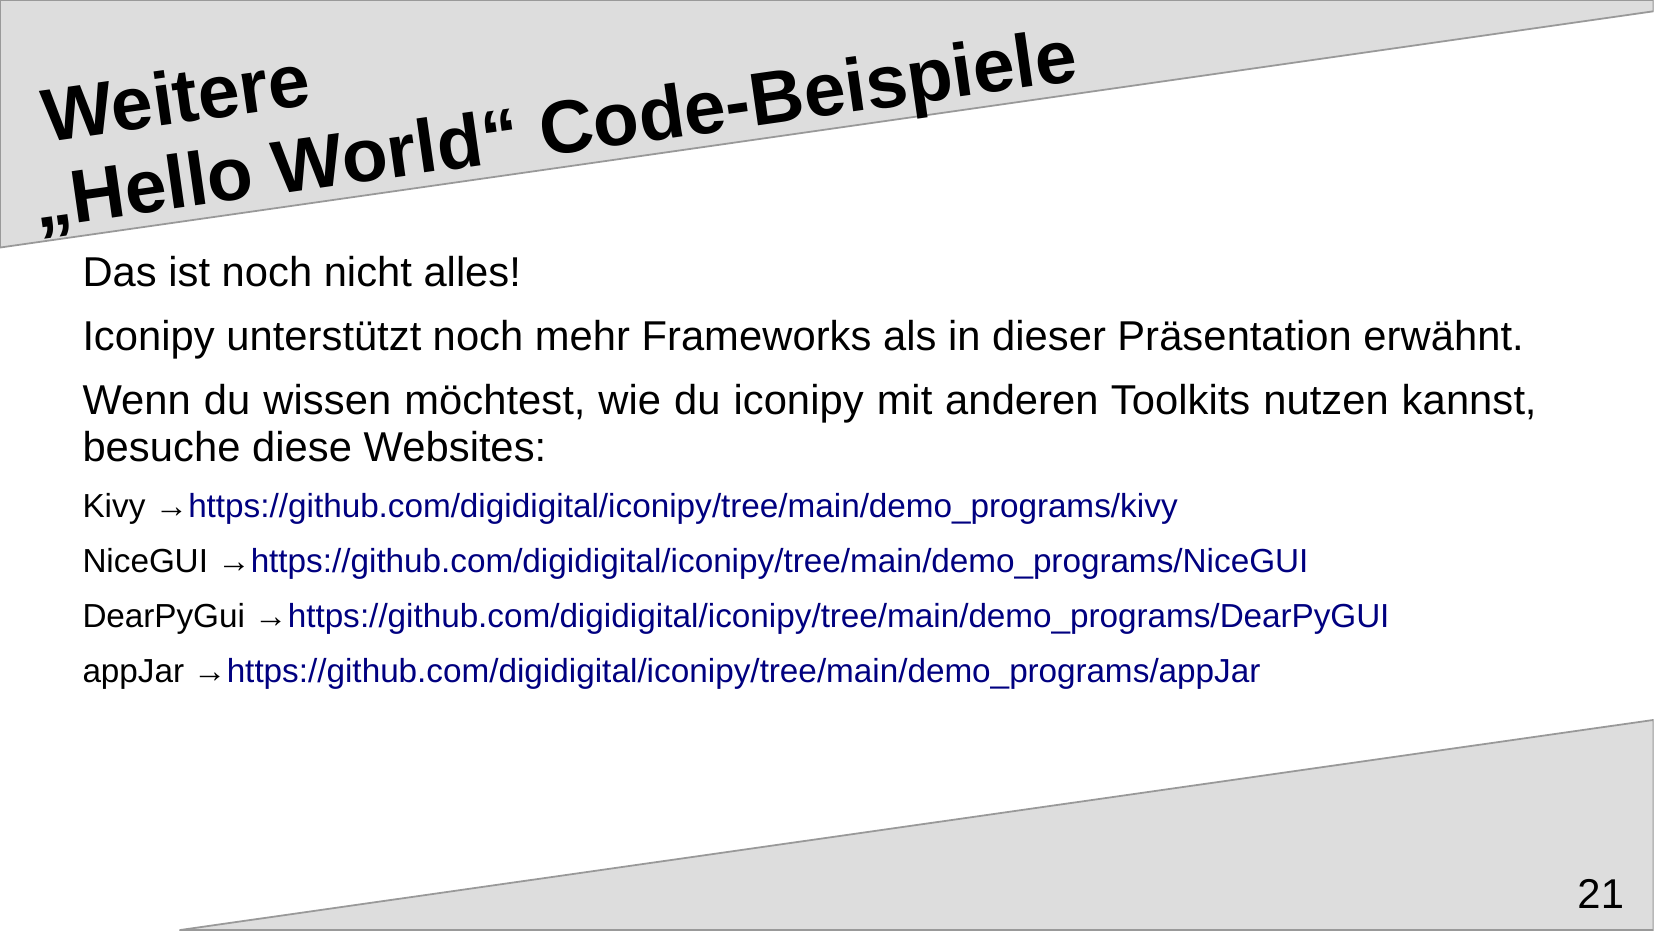

# Weitere „Hello World“ Code-Beispiele
Das ist noch nicht alles!
Iconipy unterstützt noch mehr Frameworks als in dieser Präsentation erwähnt.
Wenn du wissen möchtest, wie du iconipy mit anderen Toolkits nutzen kannst, besuche diese Websites:
Kivy →https://github.com/digidigital/iconipy/tree/main/demo_programs/kivy
NiceGUI →https://github.com/digidigital/iconipy/tree/main/demo_programs/NiceGUI
DearPyGui →https://github.com/digidigital/iconipy/tree/main/demo_programs/DearPyGUI
appJar →https://github.com/digidigital/iconipy/tree/main/demo_programs/appJar
21